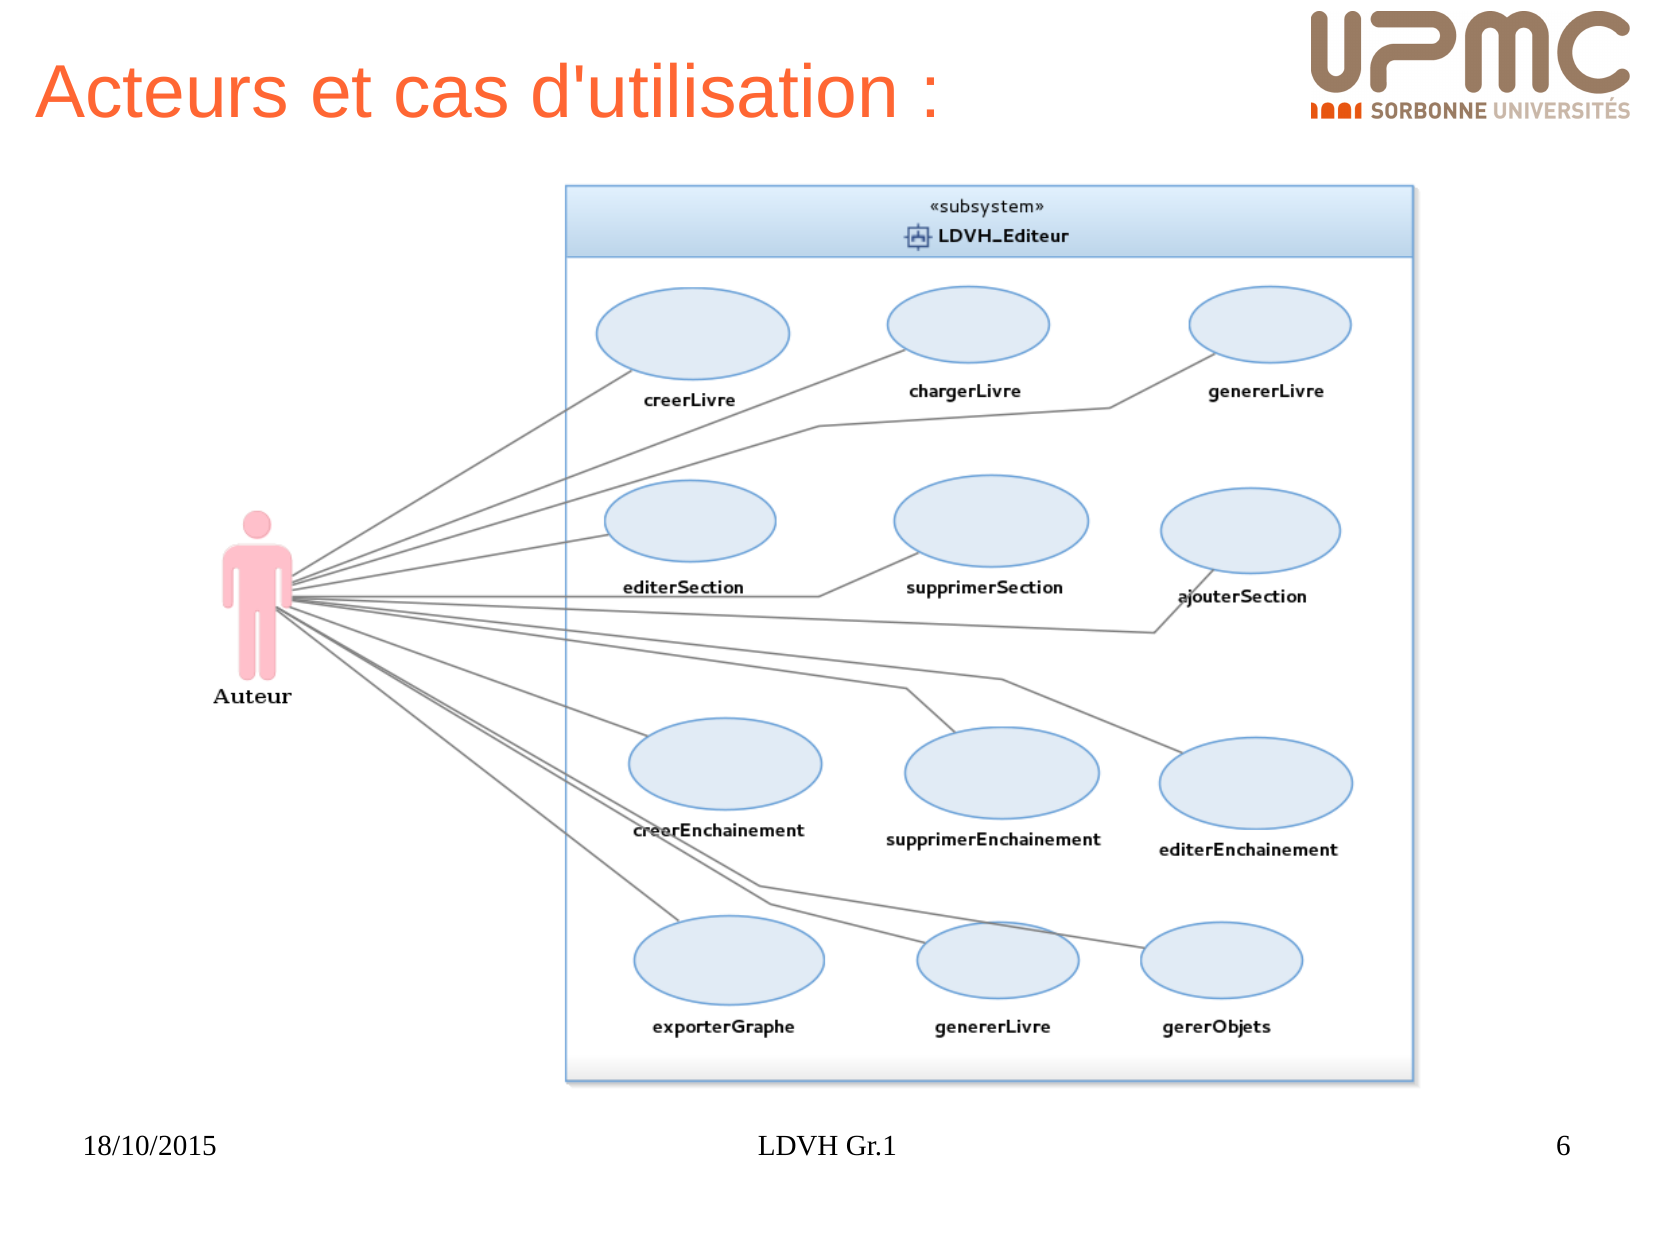

# Acteurs et cas d'utilisation :
18/10/2015
LDVH Gr.1
6